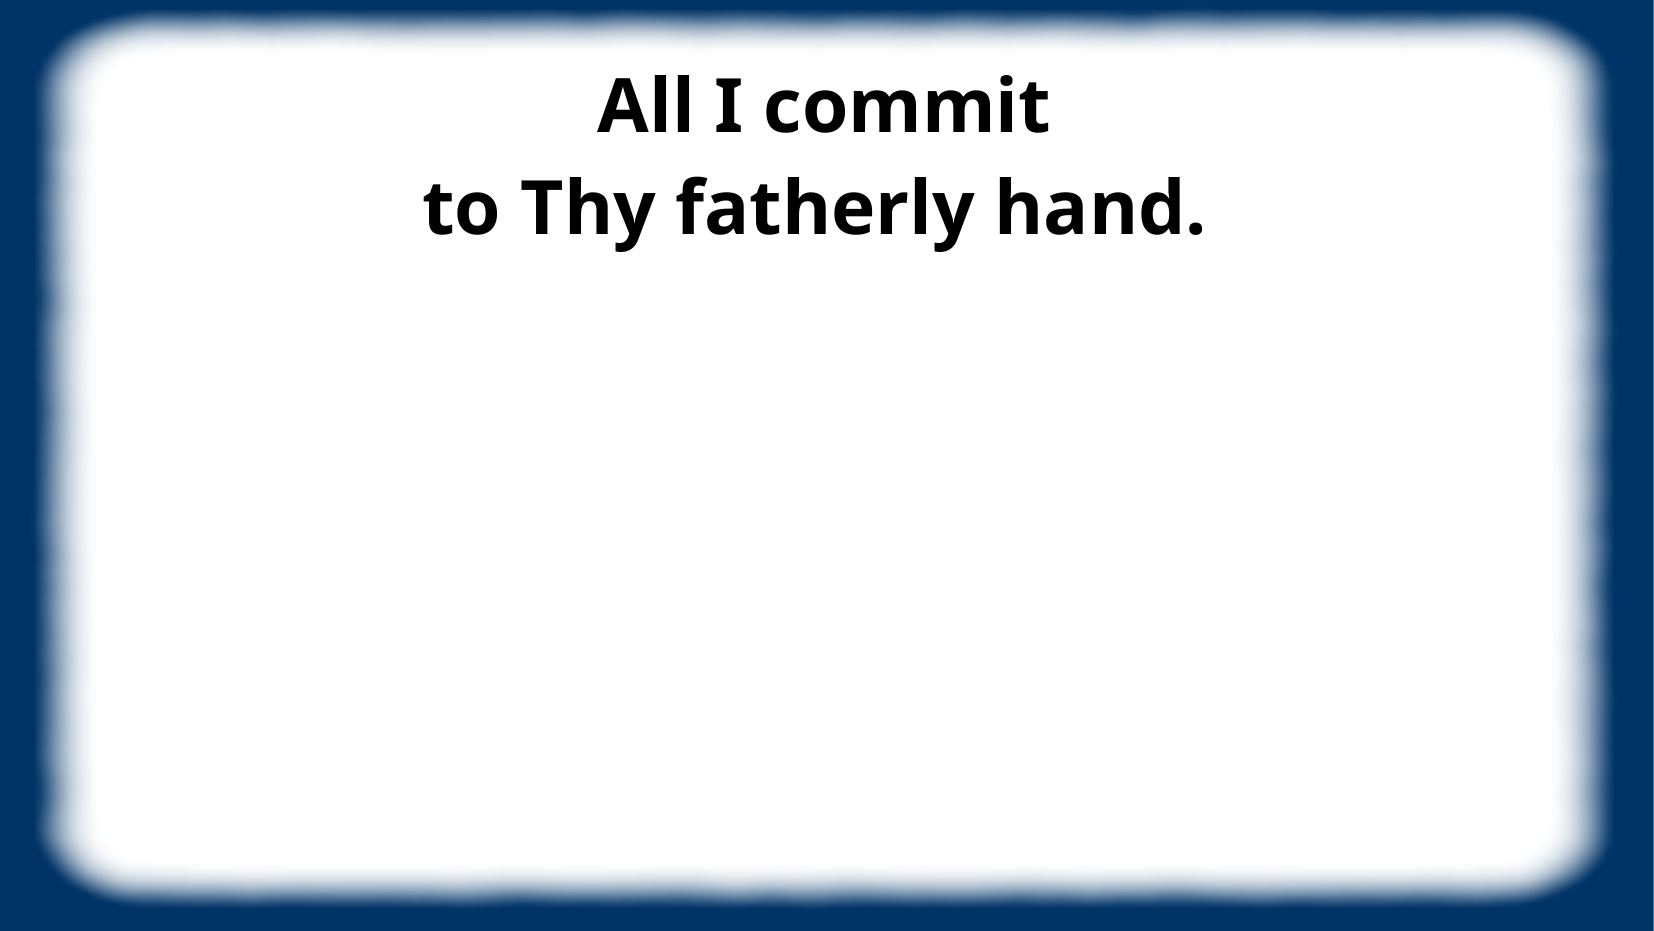

All I commit
to Thy fatherly hand.